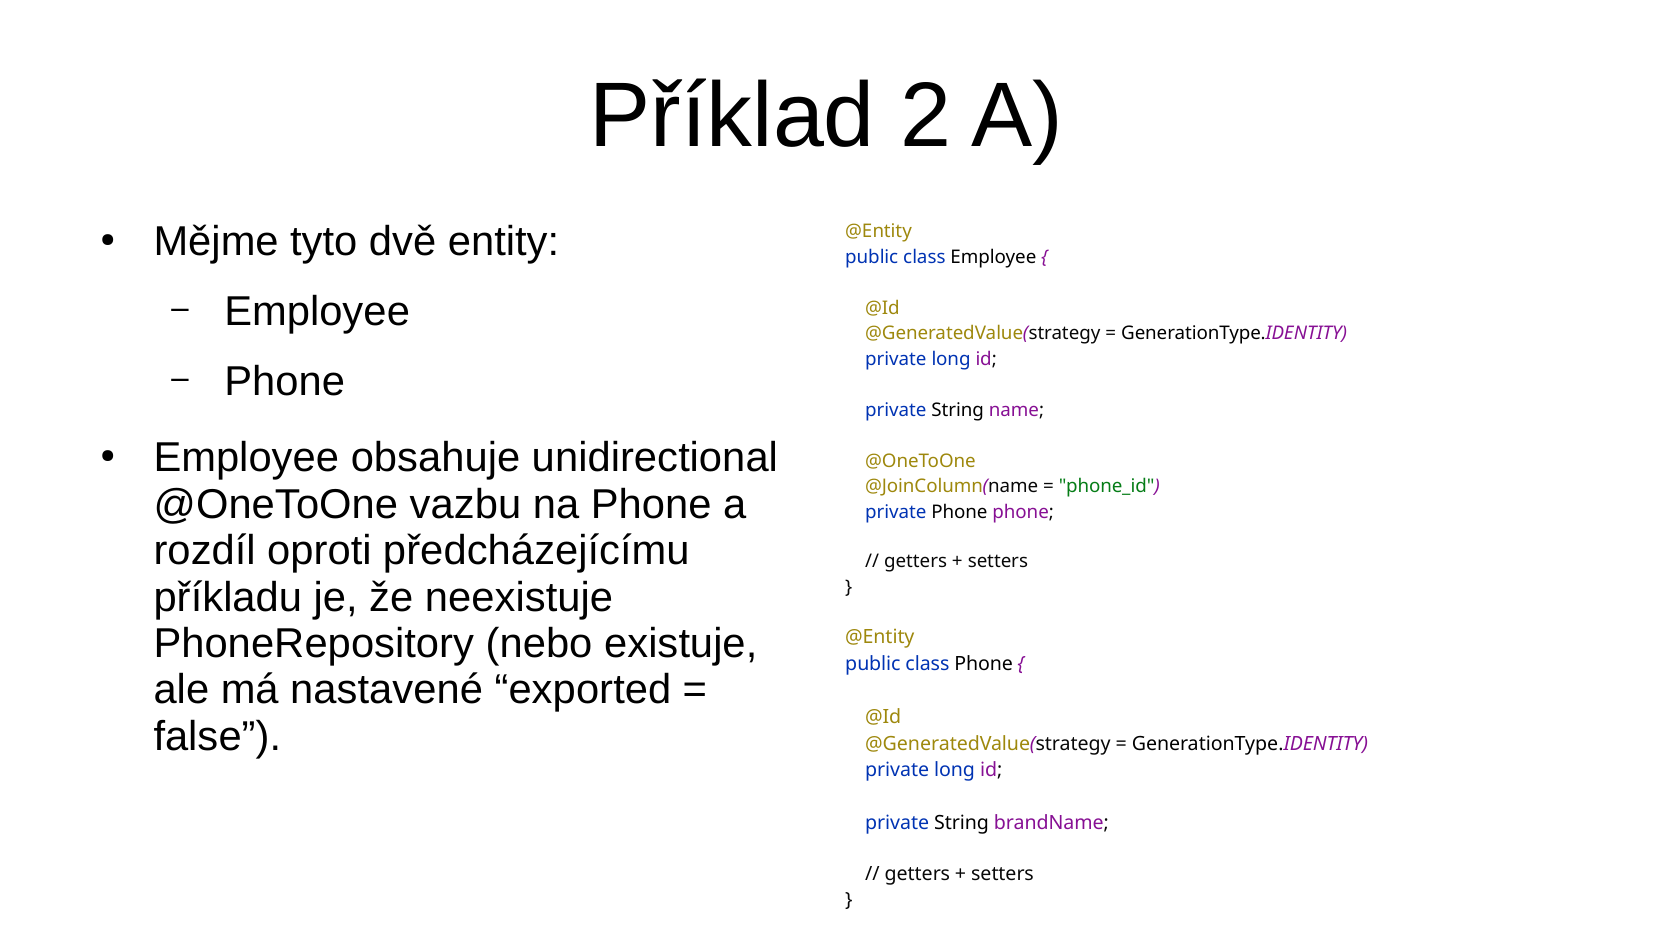

Příklad 2 A)
# Mějme tyto dvě entity:
Employee
Phone
Employee obsahuje unidirectional @OneToOne vazbu na Phone a rozdíl oproti předcházejícímu příkladu je, že neexistuje PhoneRepository (nebo existuje, ale má nastavené “exported = false”).
@Entity
public class Employee {
 @Id
 @GeneratedValue(strategy = GenerationType.IDENTITY)
 private long id;
 private String name;
 @OneToOne
 @JoinColumn(name = "phone_id")
 private Phone phone;
 // getters + setters
}
@Entity
public class Phone {
 @Id
 @GeneratedValue(strategy = GenerationType.IDENTITY)
 private long id;
 private String brandName;
 // getters + setters
}